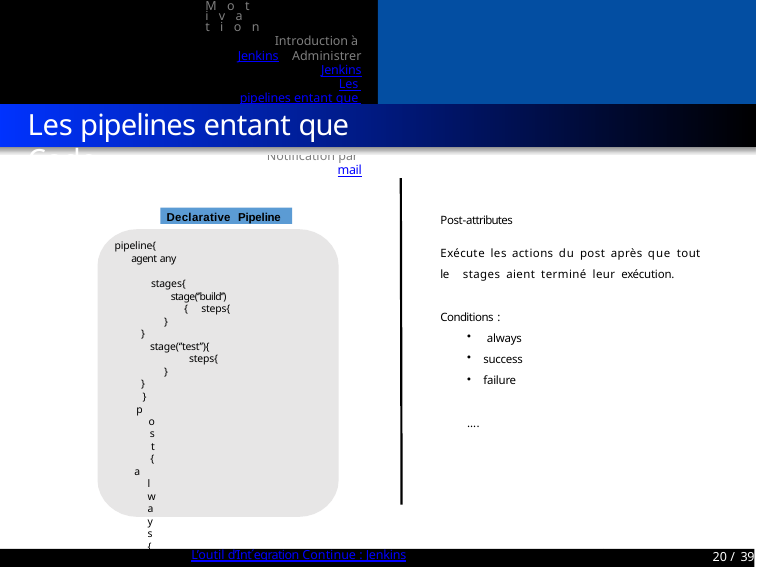

Motivation Introduction `a Jenkins Administrer Jenkins
Les pipelines entant que Code
Jenkins Webhook Notification par mail
Les pipelines entant que Code
Declarative Pipeline
Post-attributes
Exécute les actions du post après que tout le stages aient terminé leur exécution.
pipeline{
agent any
stages{
stage(‘’build’’){ steps{
}
}
stage(‘’test’’){
steps{
}
}
}
post{
always{
}
success{
}
failure{
}
}
}
Conditions :
always
success
failure
….
L’outil d’Int´egration Continue : Jenkins
20 / 39